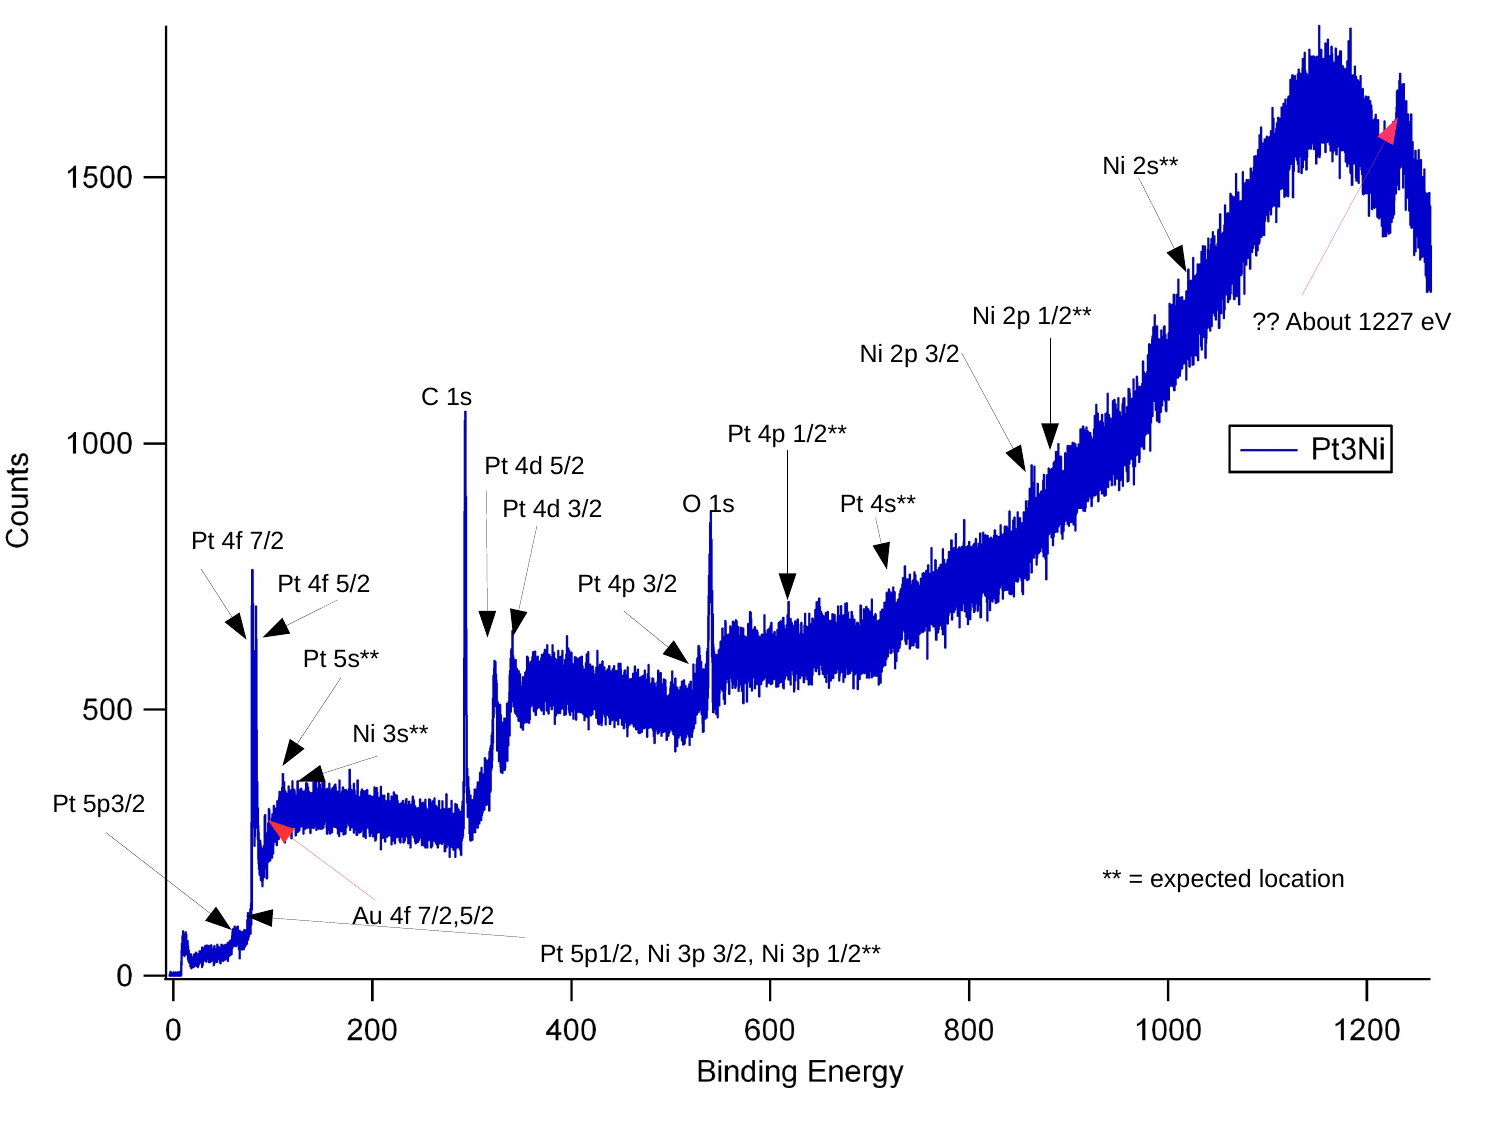

Ni 2s**
Ni 2p 1/2**
?? About 1227 eV
Ni 2p 3/2
C 1s
Pt 4p 1/2**
Pt 4d 5/2
O 1s
Pt 4s**
Pt 4d 3/2
Pt 4f 7/2
Pt 4f 5/2
Pt 4p 3/2
Pt 5s**
Ni 3s**
Pt 5p3/2
** = expected location
Au 4f 7/2,5/2
Pt 5p1/2, Ni 3p 3/2, Ni 3p 1/2**